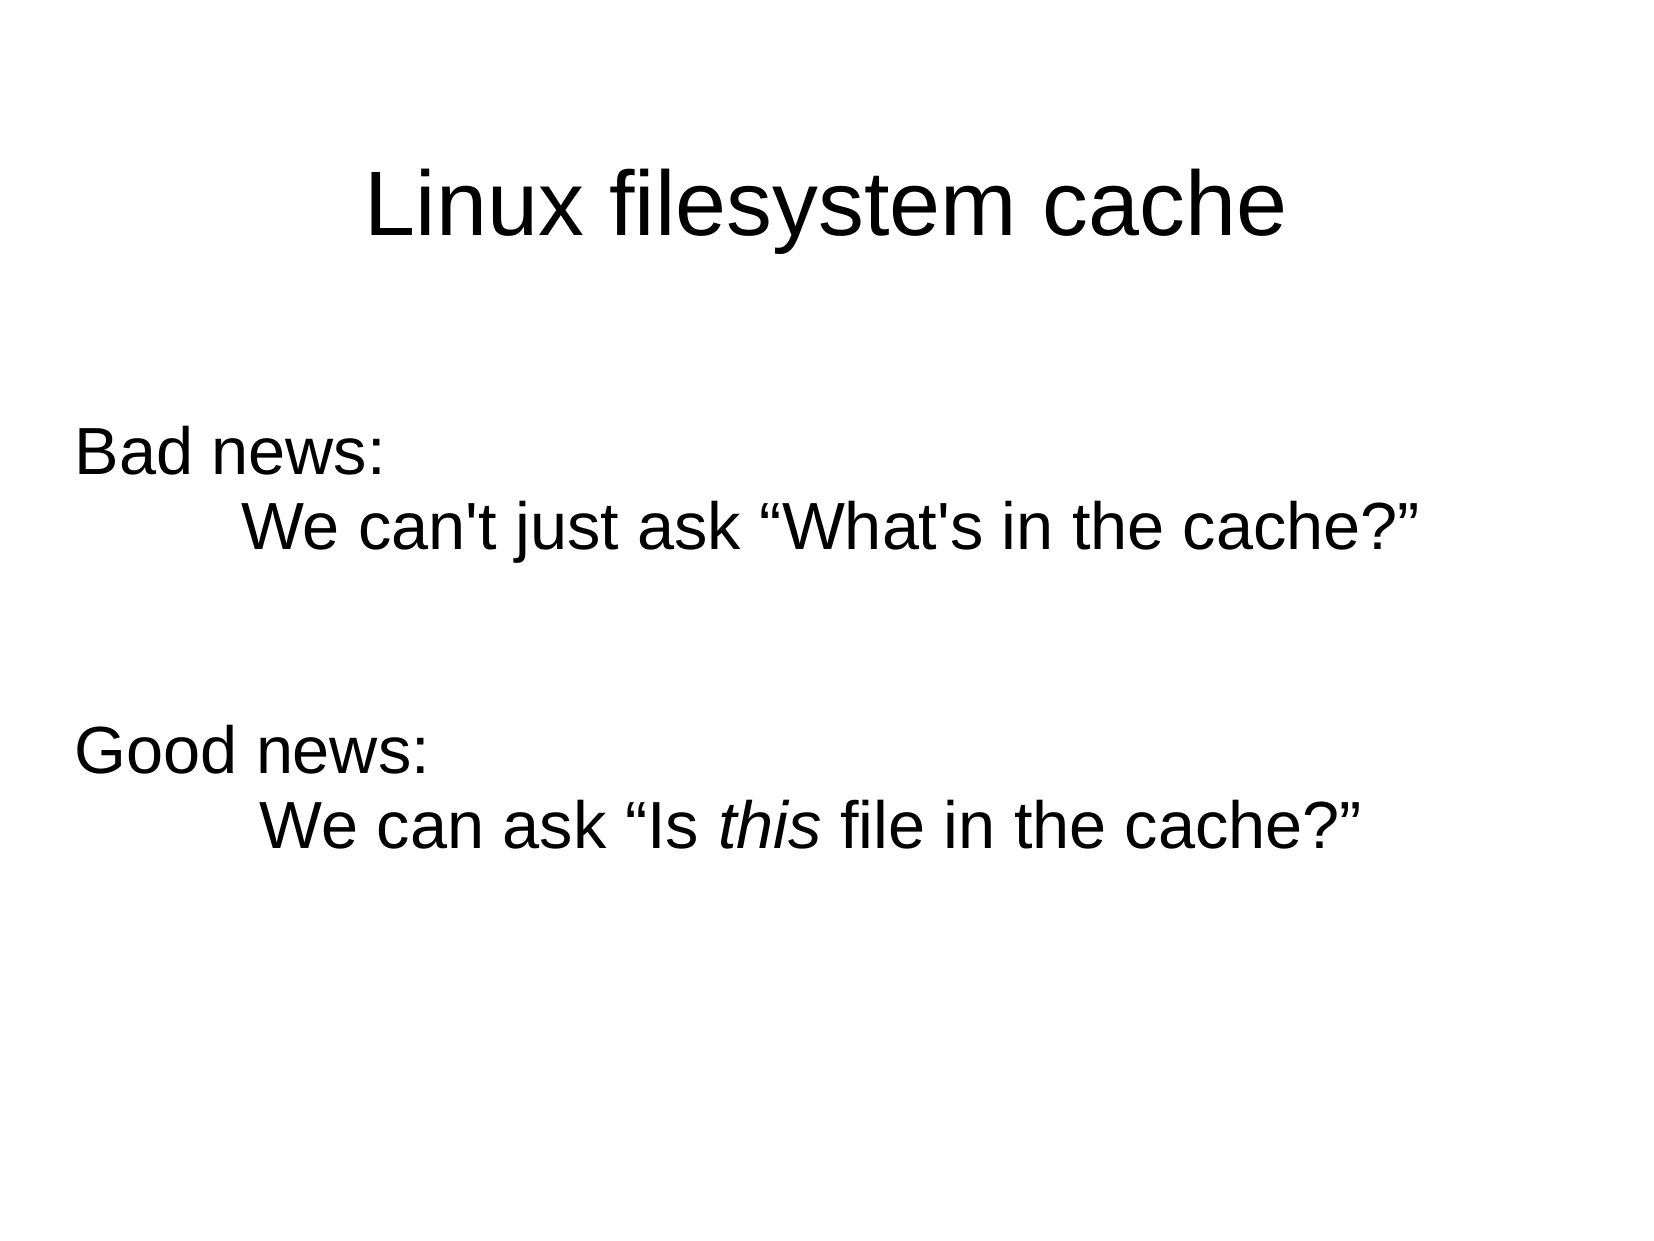

# Linux filesystem cache
Bad news:
 We can't just ask “What's in the cache?”
Good news:
 We can ask “Is this file in the cache?”